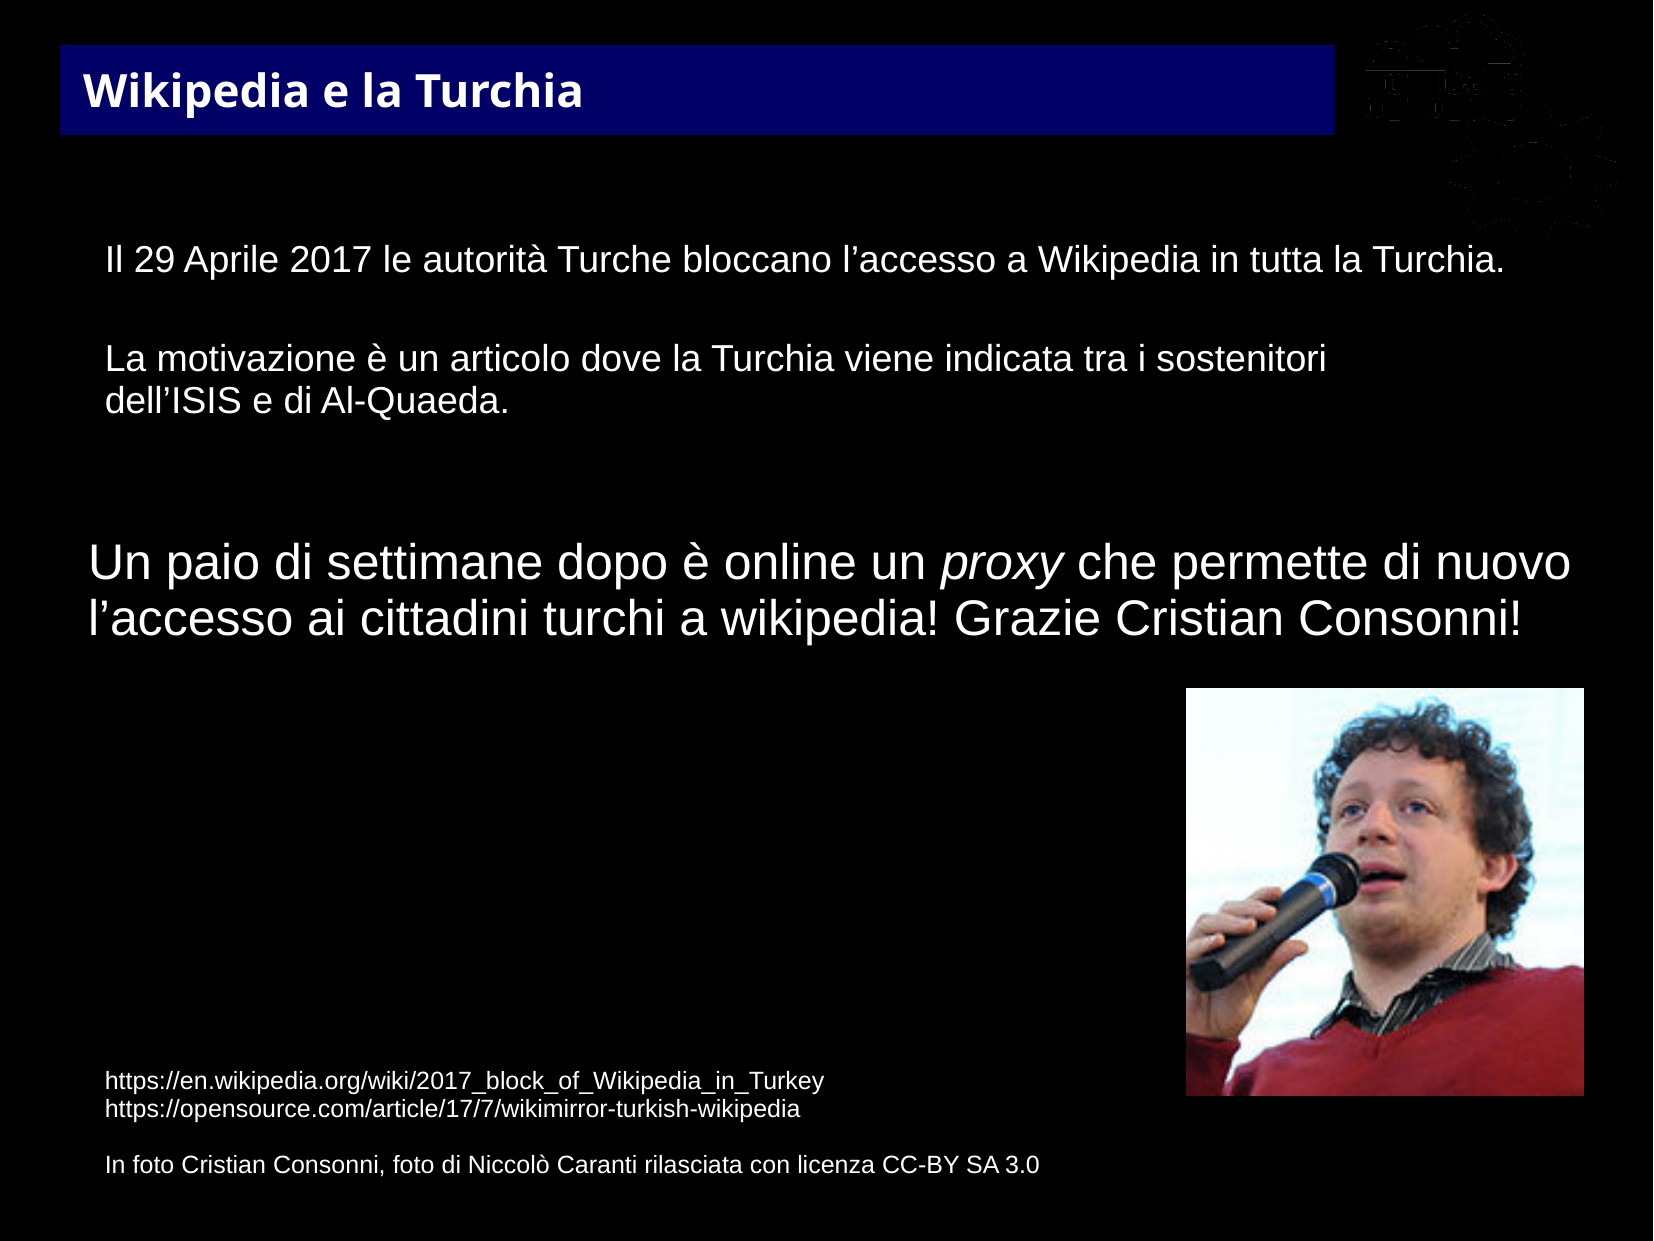

# Wikipedia e la Turchia
Il 29 Aprile 2017 le autorità Turche bloccano l’accesso a Wikipedia in tutta la Turchia.
La motivazione è un articolo dove la Turchia viene indicata tra i sostenitori
dell’ISIS e di Al-Quaeda.
Un paio di settimane dopo è online un proxy che permette di nuovo
l’accesso ai cittadini turchi a wikipedia! Grazie Cristian Consonni!
https://en.wikipedia.org/wiki/2017_block_of_Wikipedia_in_Turkey
https://opensource.com/article/17/7/wikimirror-turkish-wikipedia
In foto Cristian Consonni, foto di Niccolò Caranti rilasciata con licenza CC-BY SA 3.0